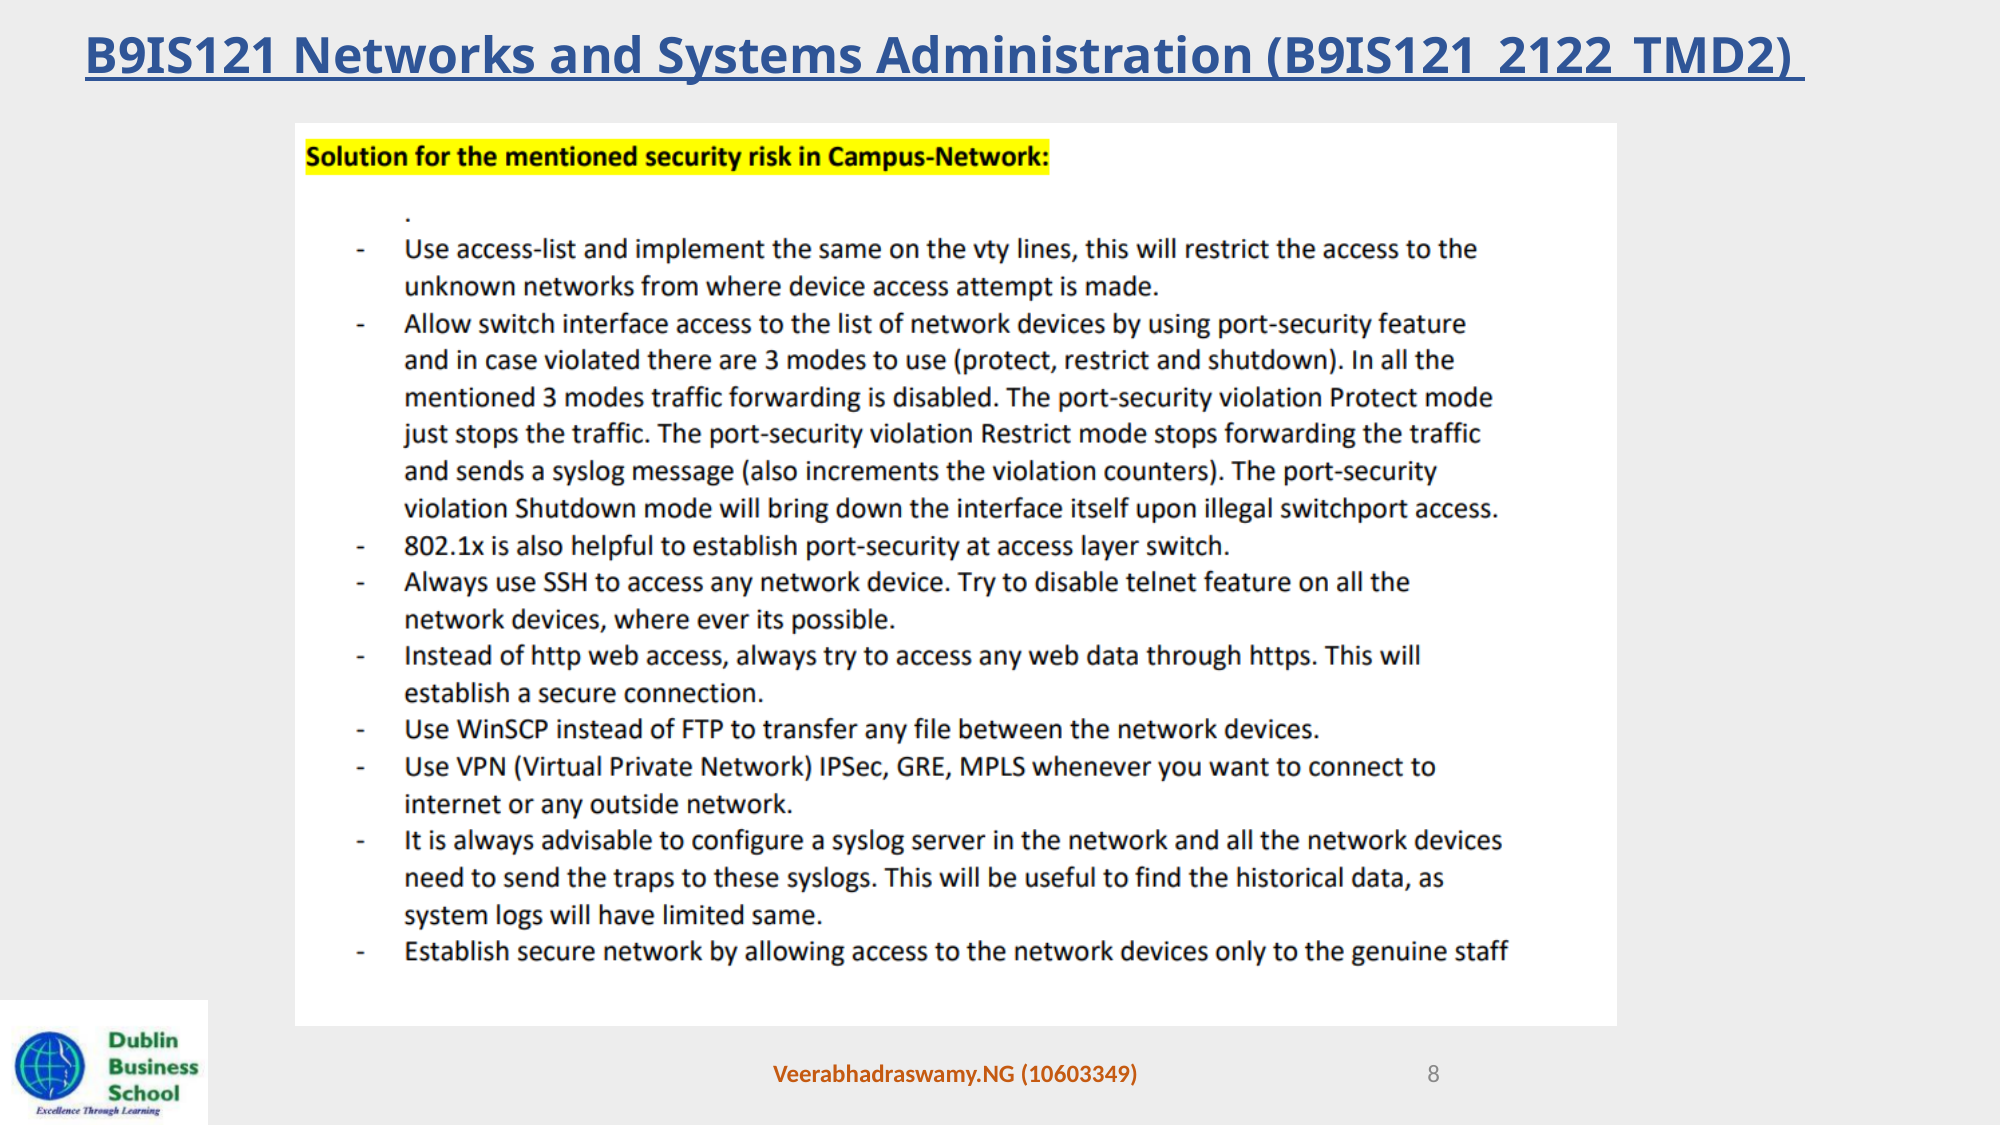

B9IS121 Networks and Systems Administration (B9IS121_2122_TMD2)
Veerabhadraswamy.NG (10603349)